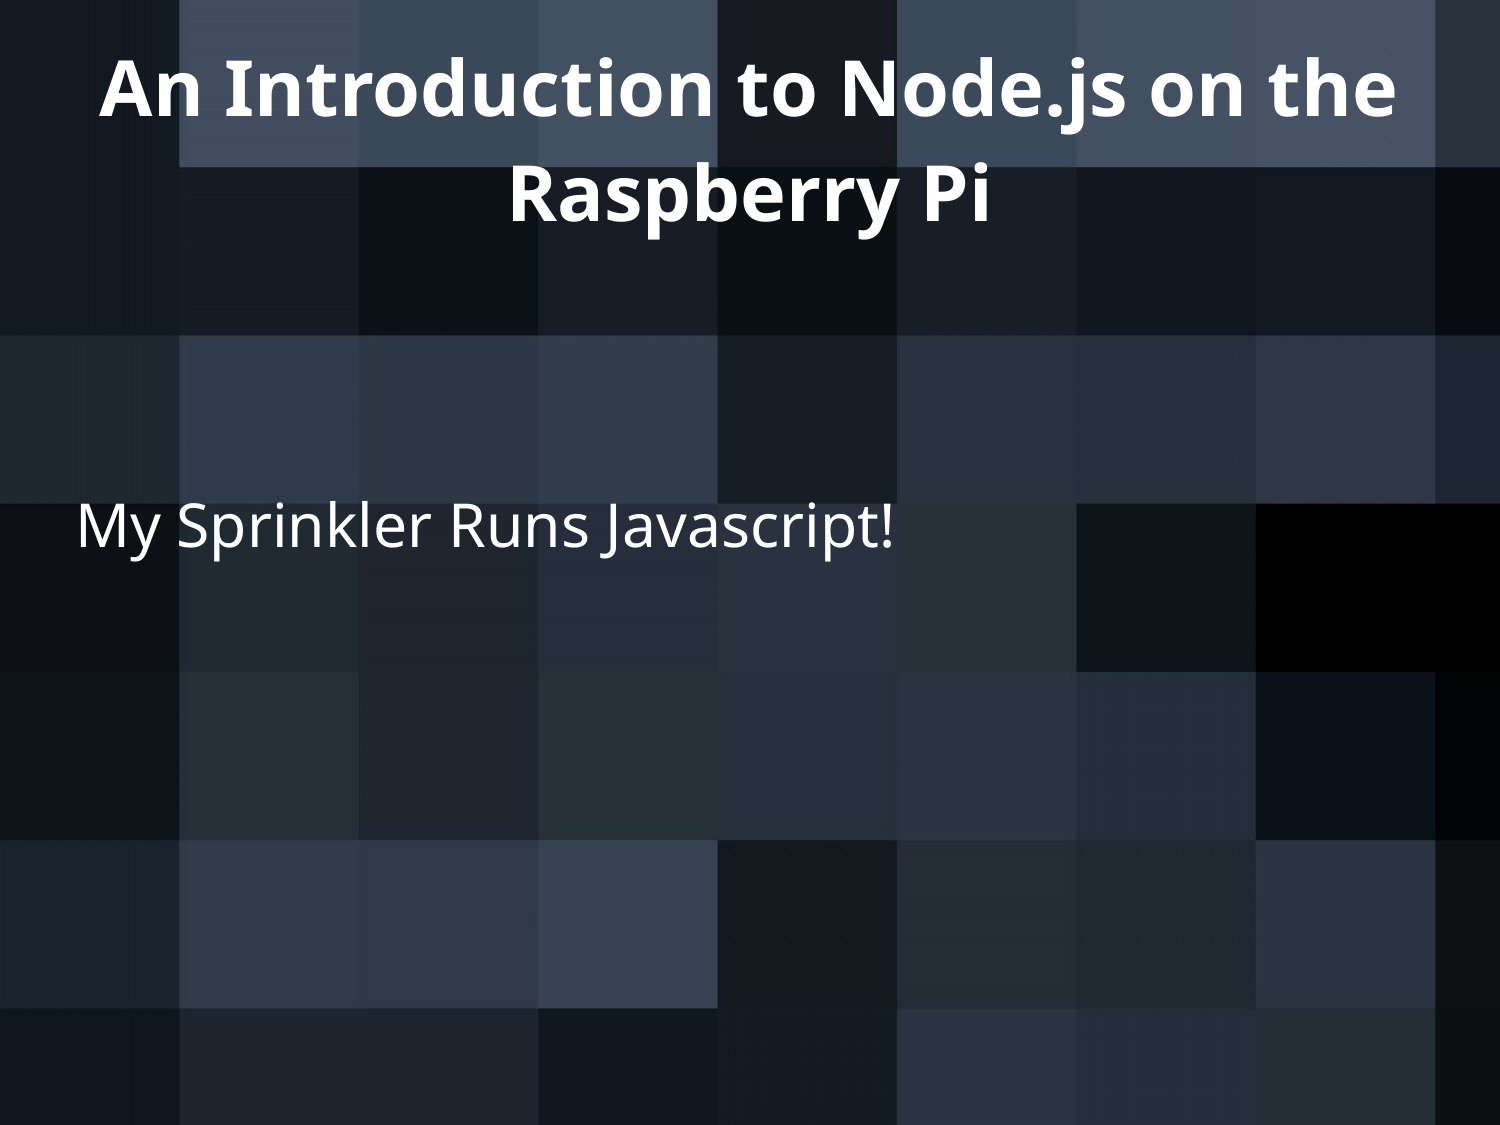

# An Introduction to Node.js on the Raspberry Pi
My Sprinkler Runs Javascript!